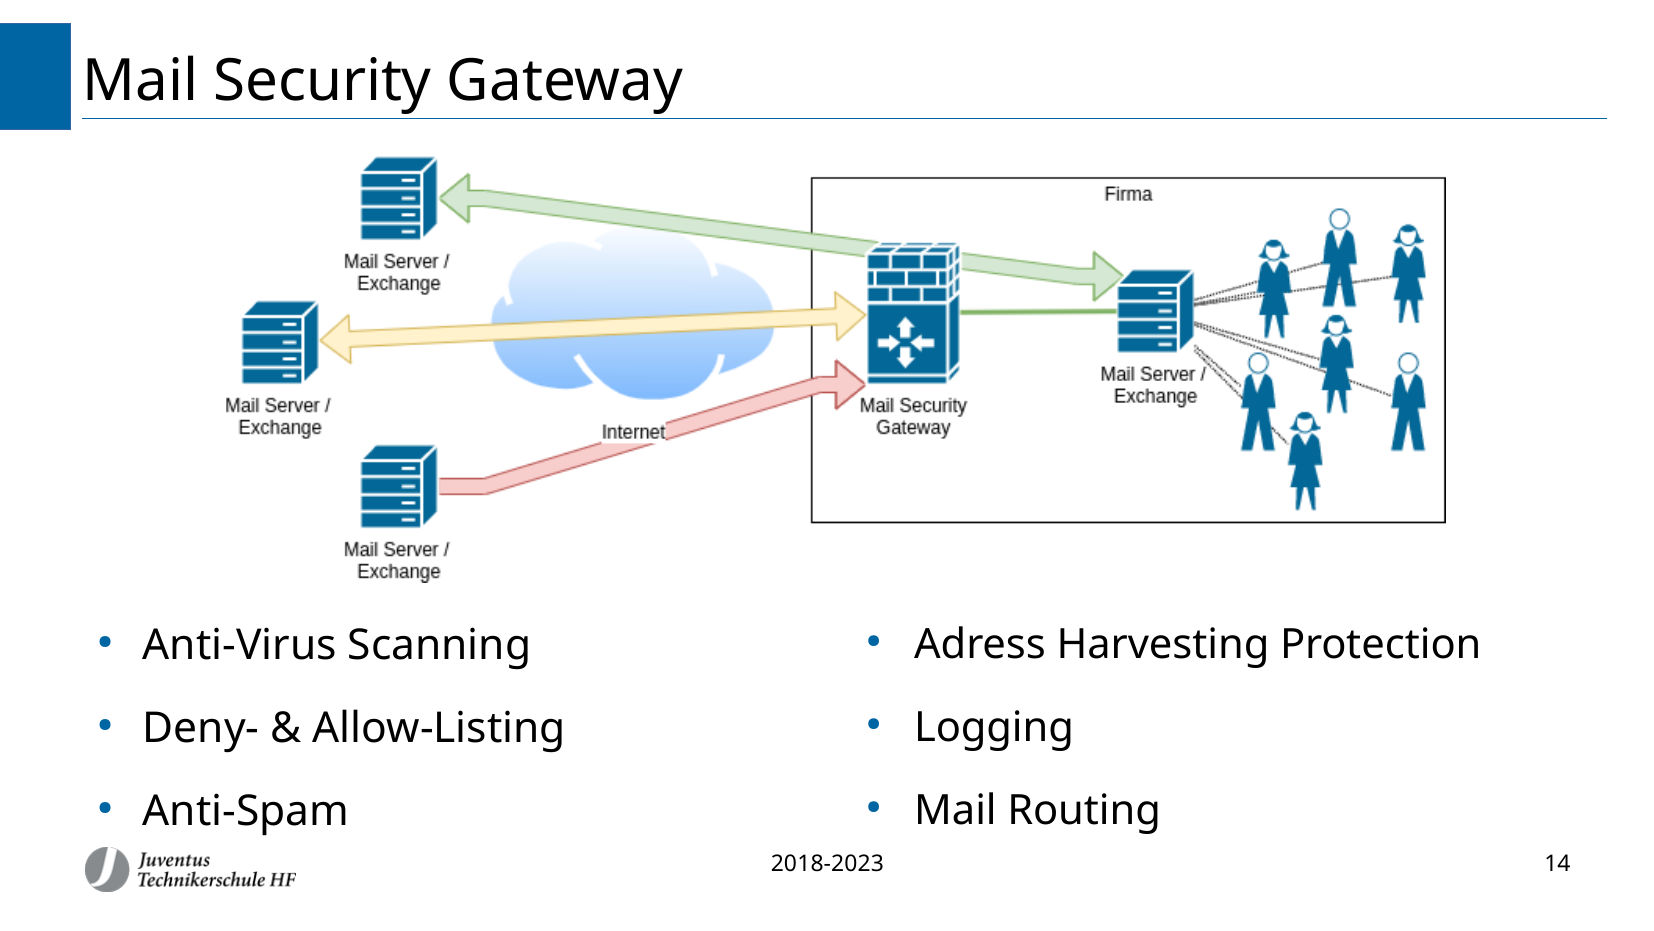

# Mail Security Gateway
Anti-Virus Scanning
Deny- & Allow-Listing
Anti-Spam
Adress Harvesting Protection
Logging
Mail Routing
2018-2023
14